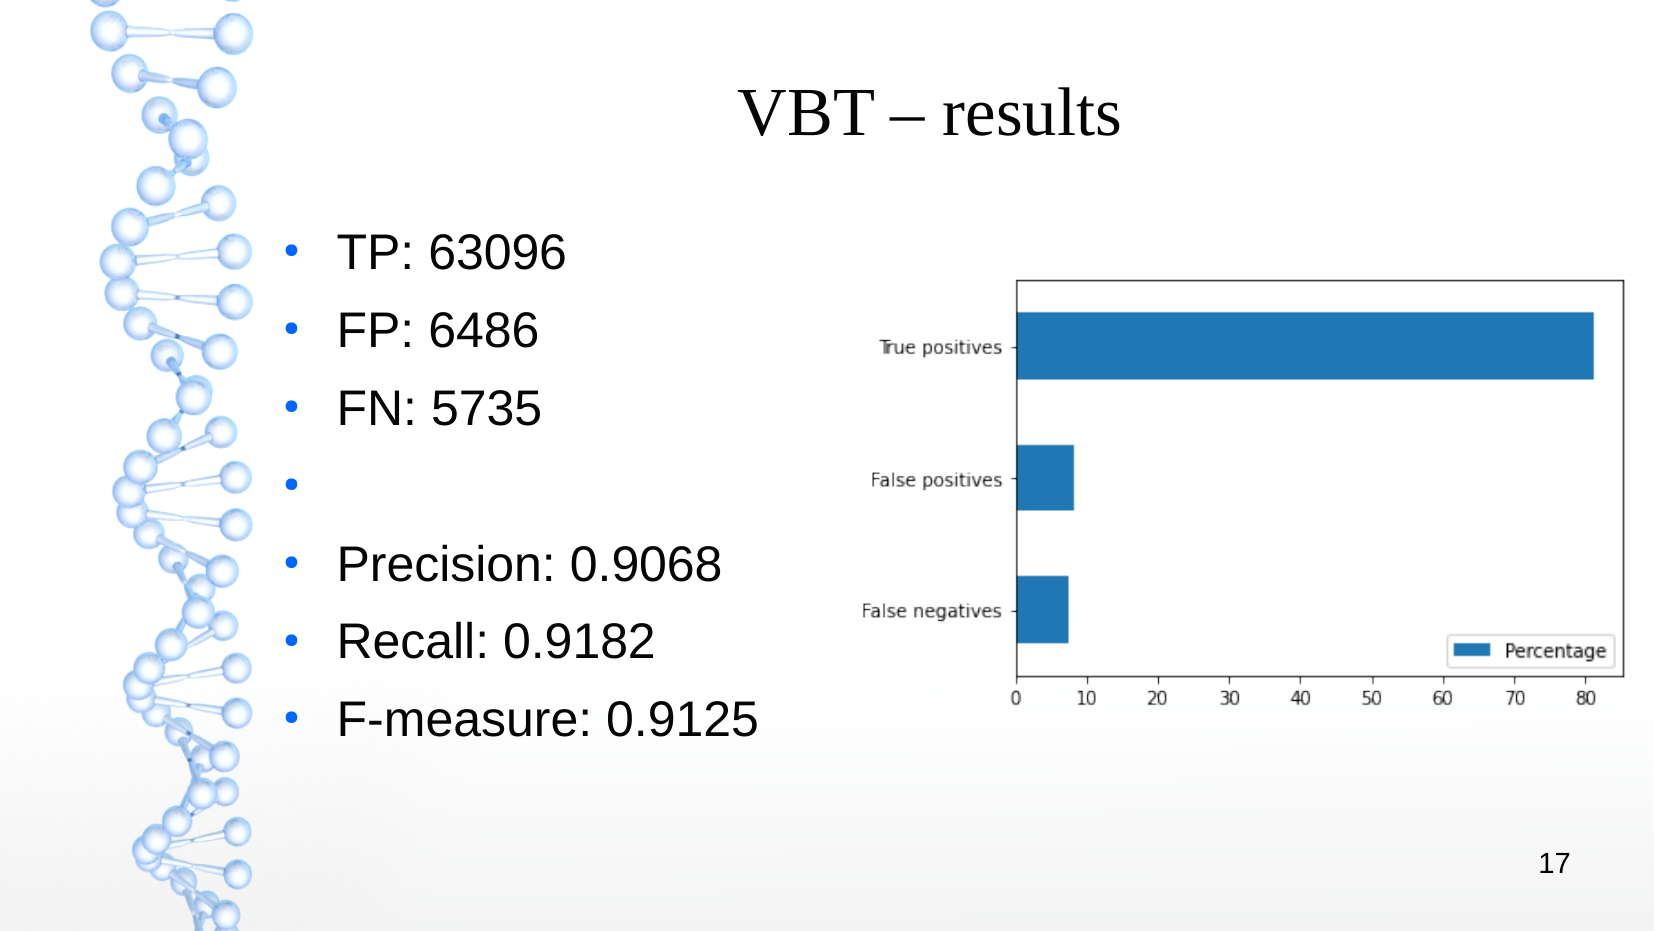

# VBT – results
TP: 63096
FP: 6486
FN: 5735
Precision: 0.9068
Recall: 0.9182
F-measure: 0.9125
17